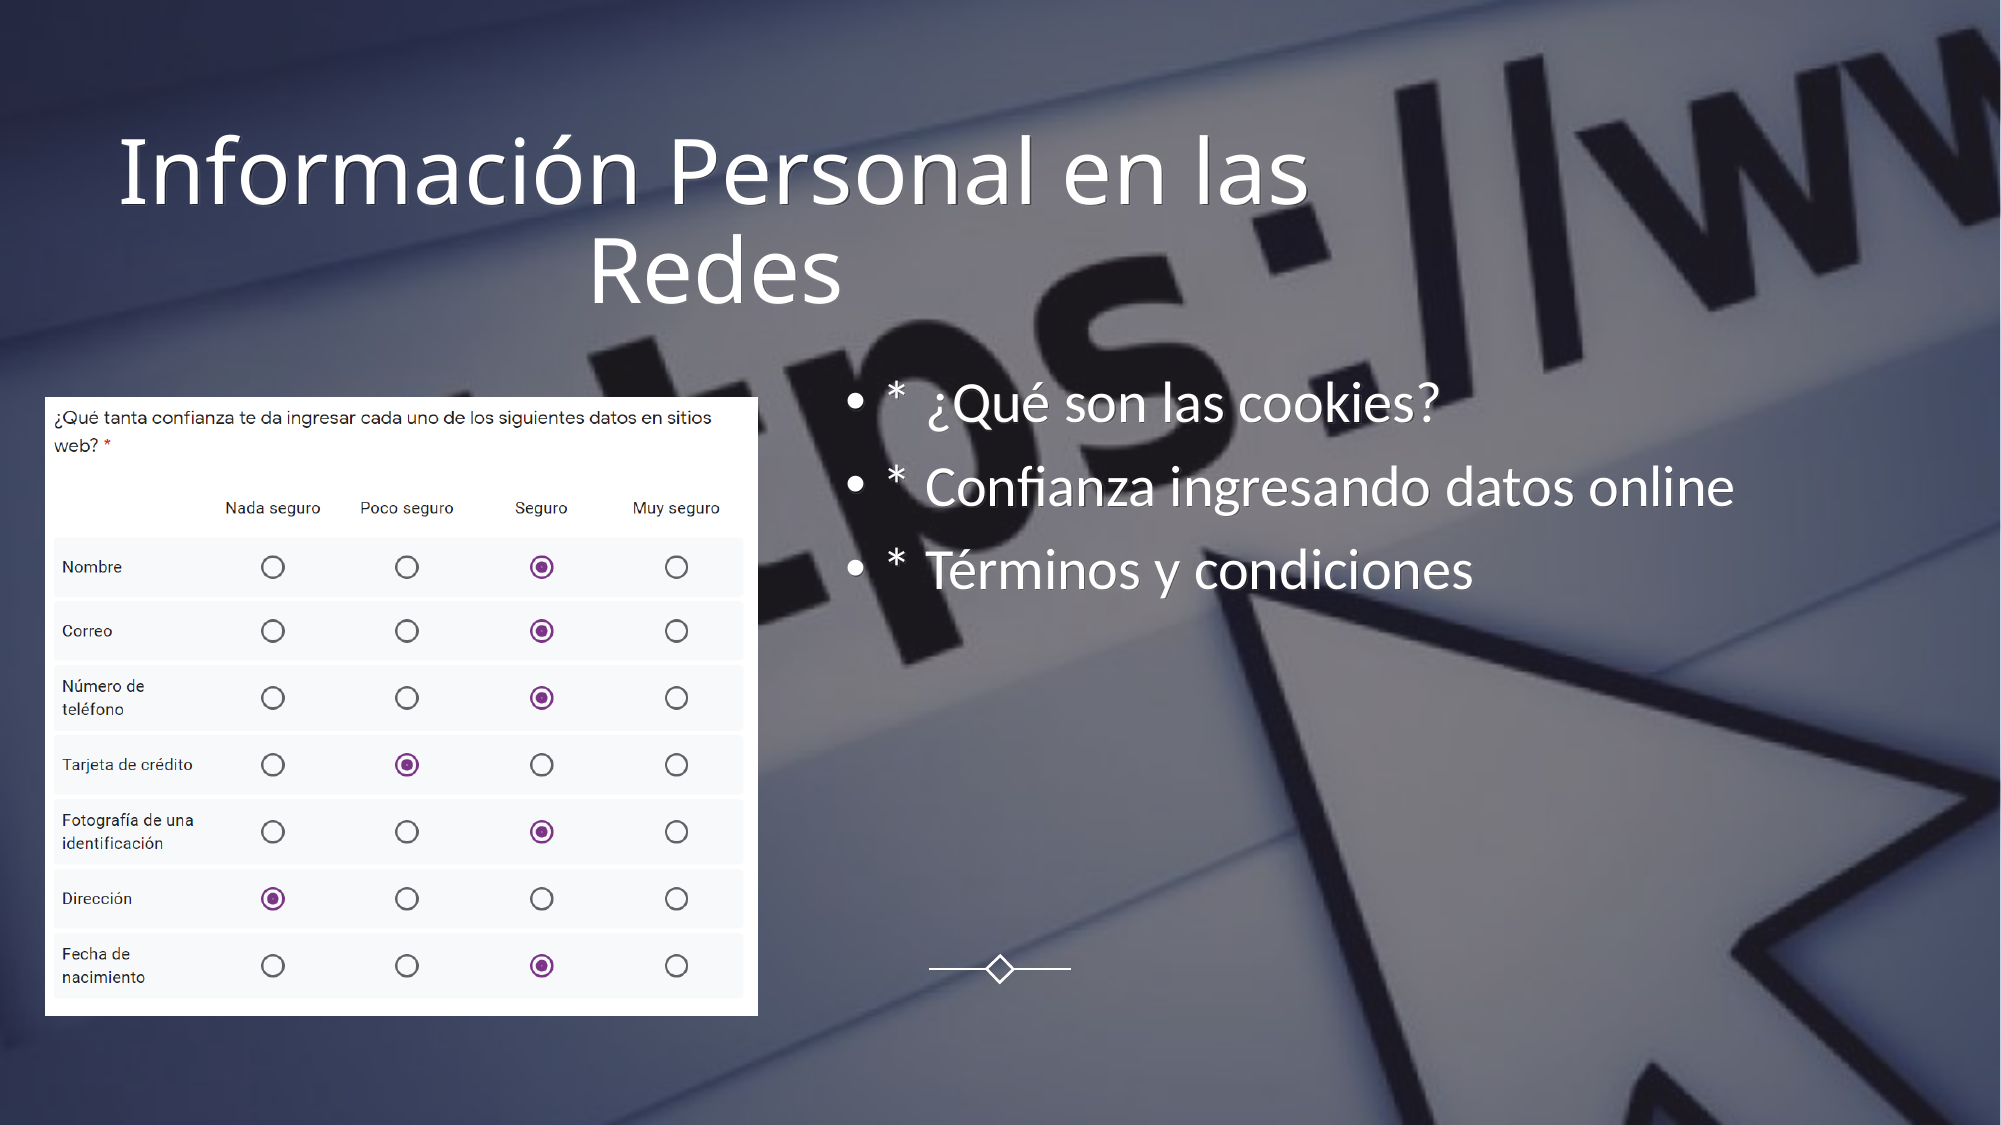

Información Personal en las Redes
# * ¿Qué son las cookies?
* Confianza ingresando datos online
* Términos y condiciones